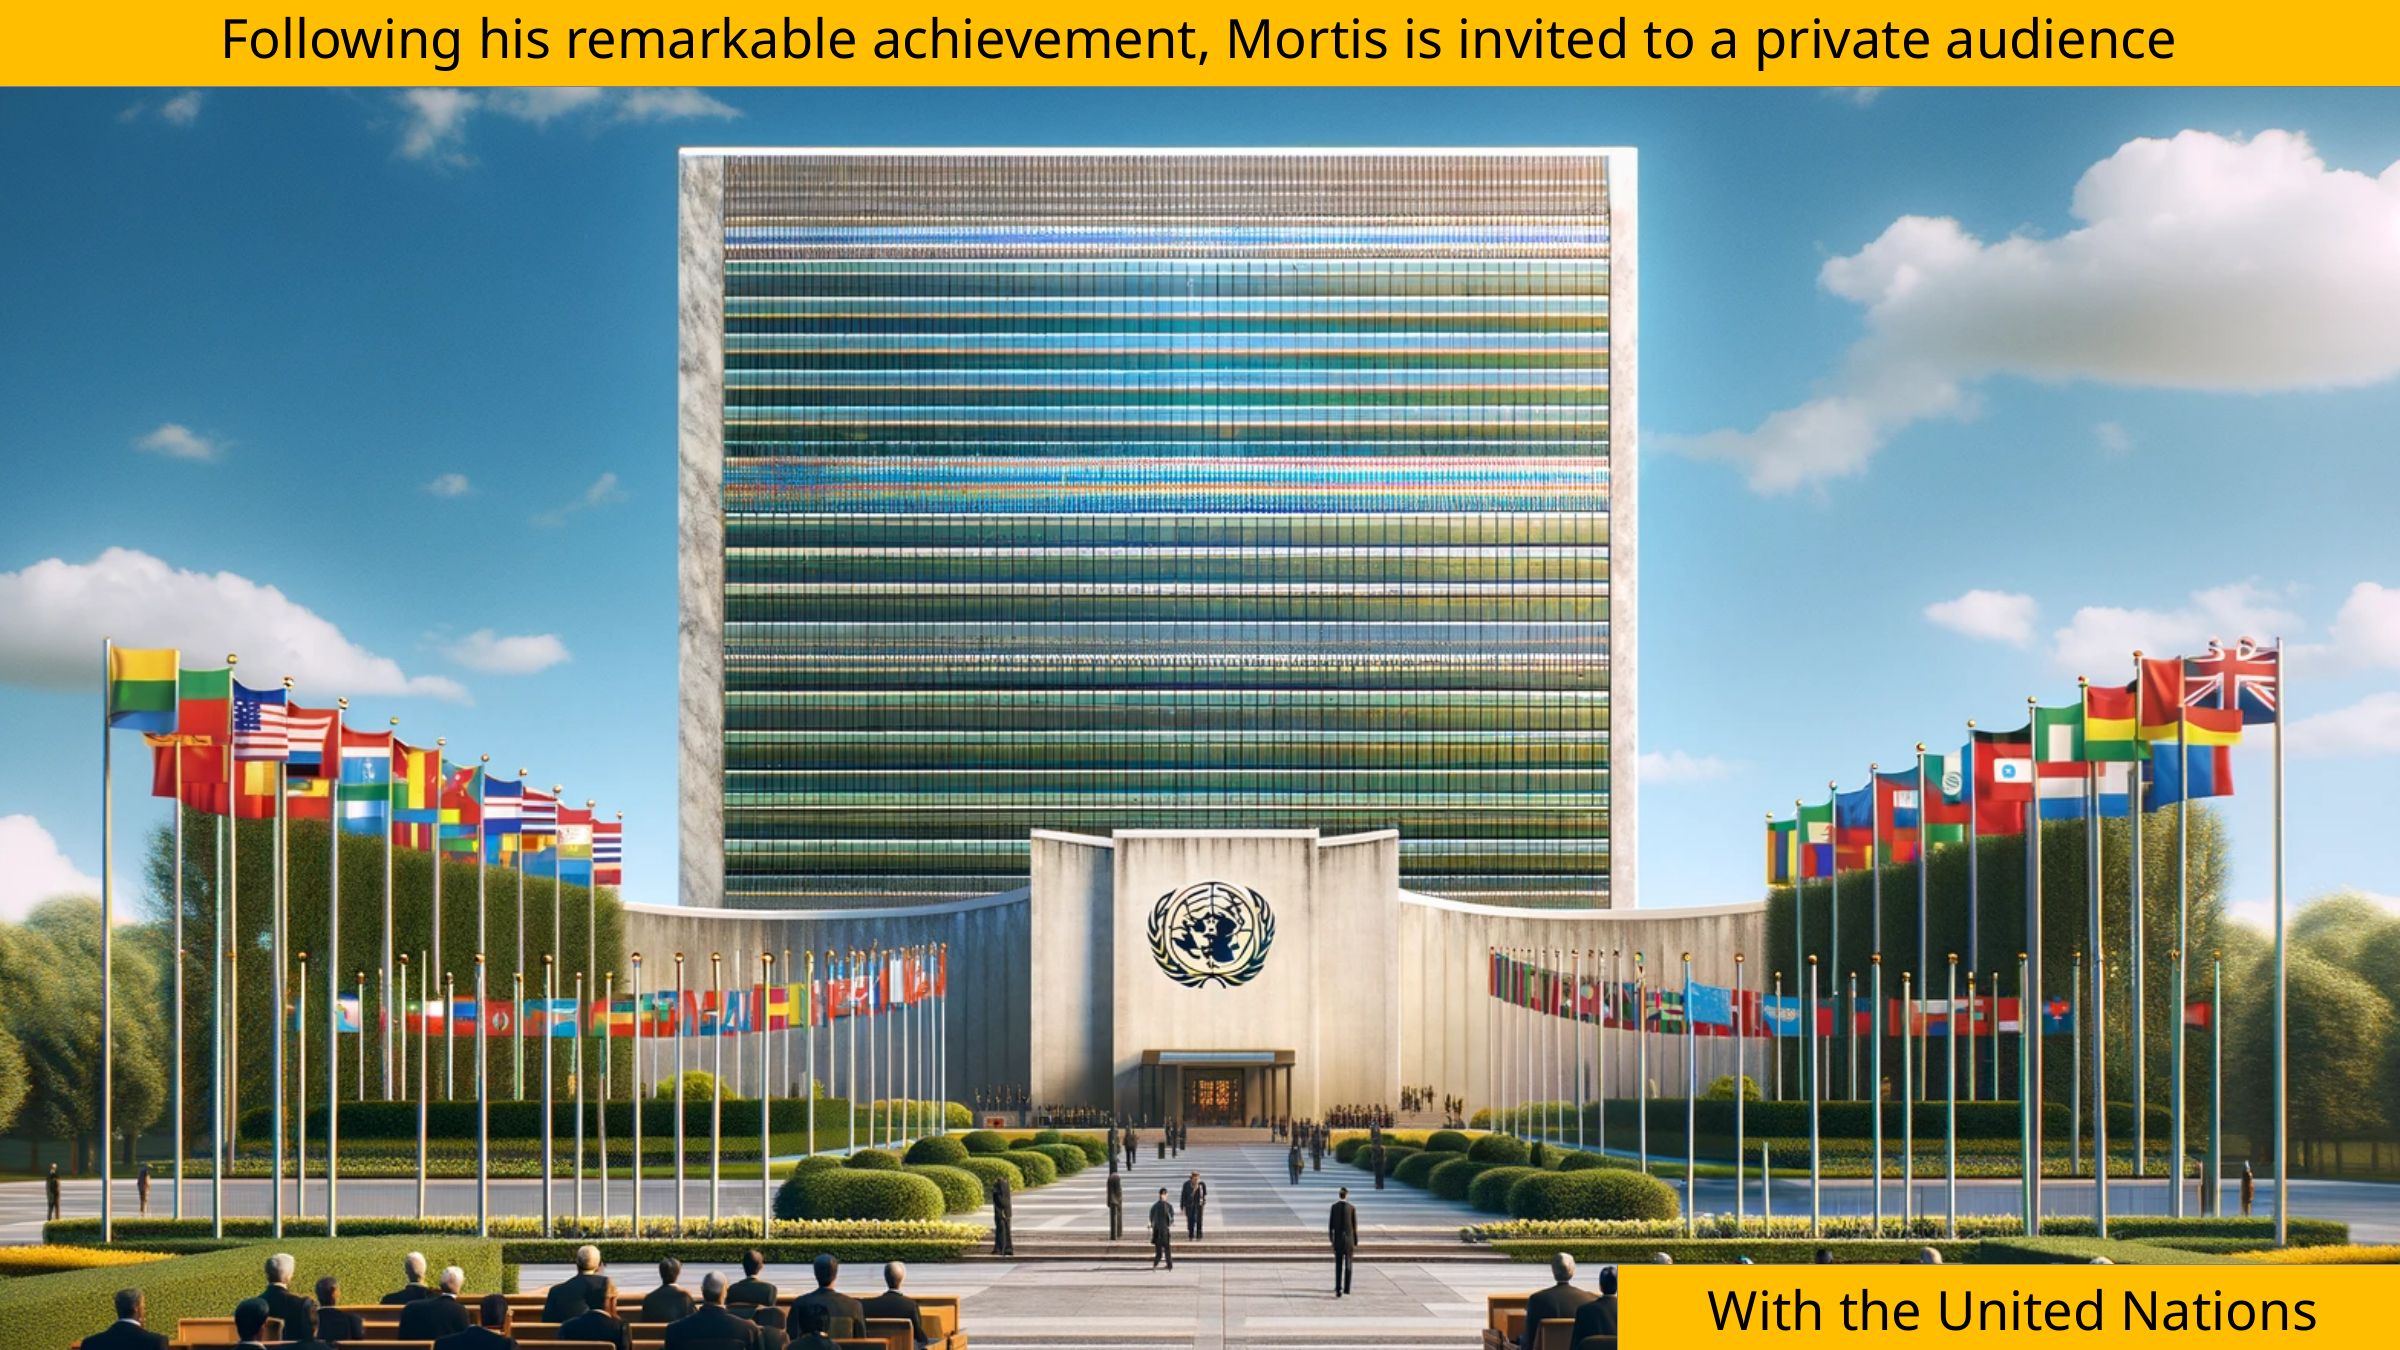

Following his remarkable achievement, Mortis is invited to a private audience
With the United Nations